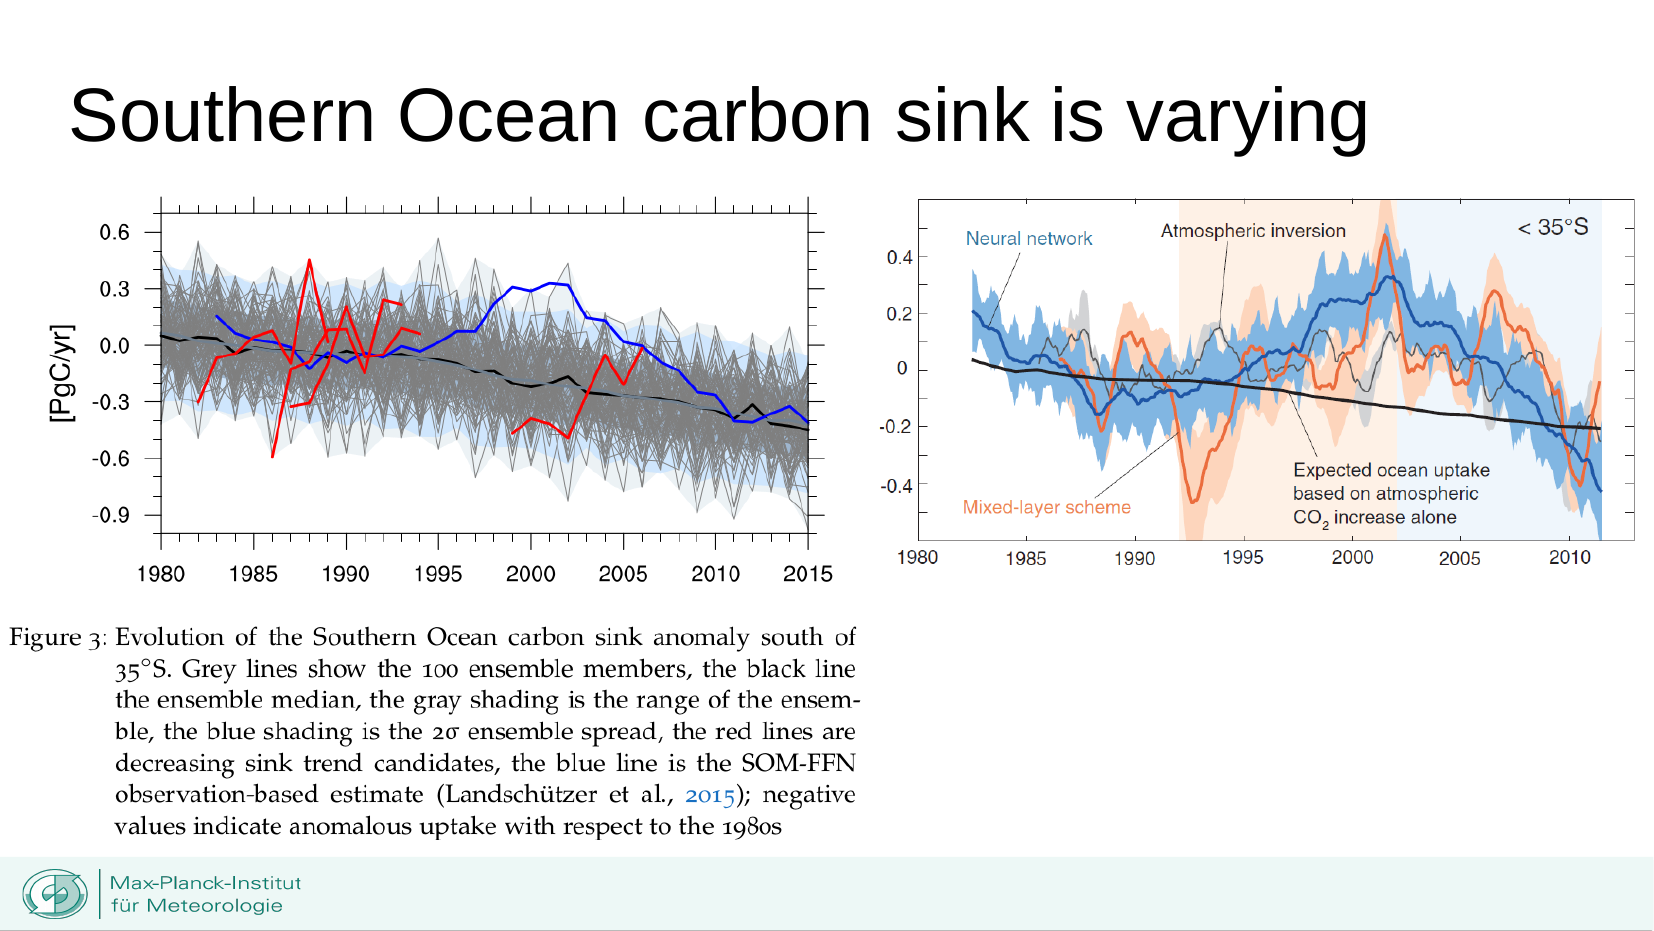

# Southern Ocean carbon sink is varying